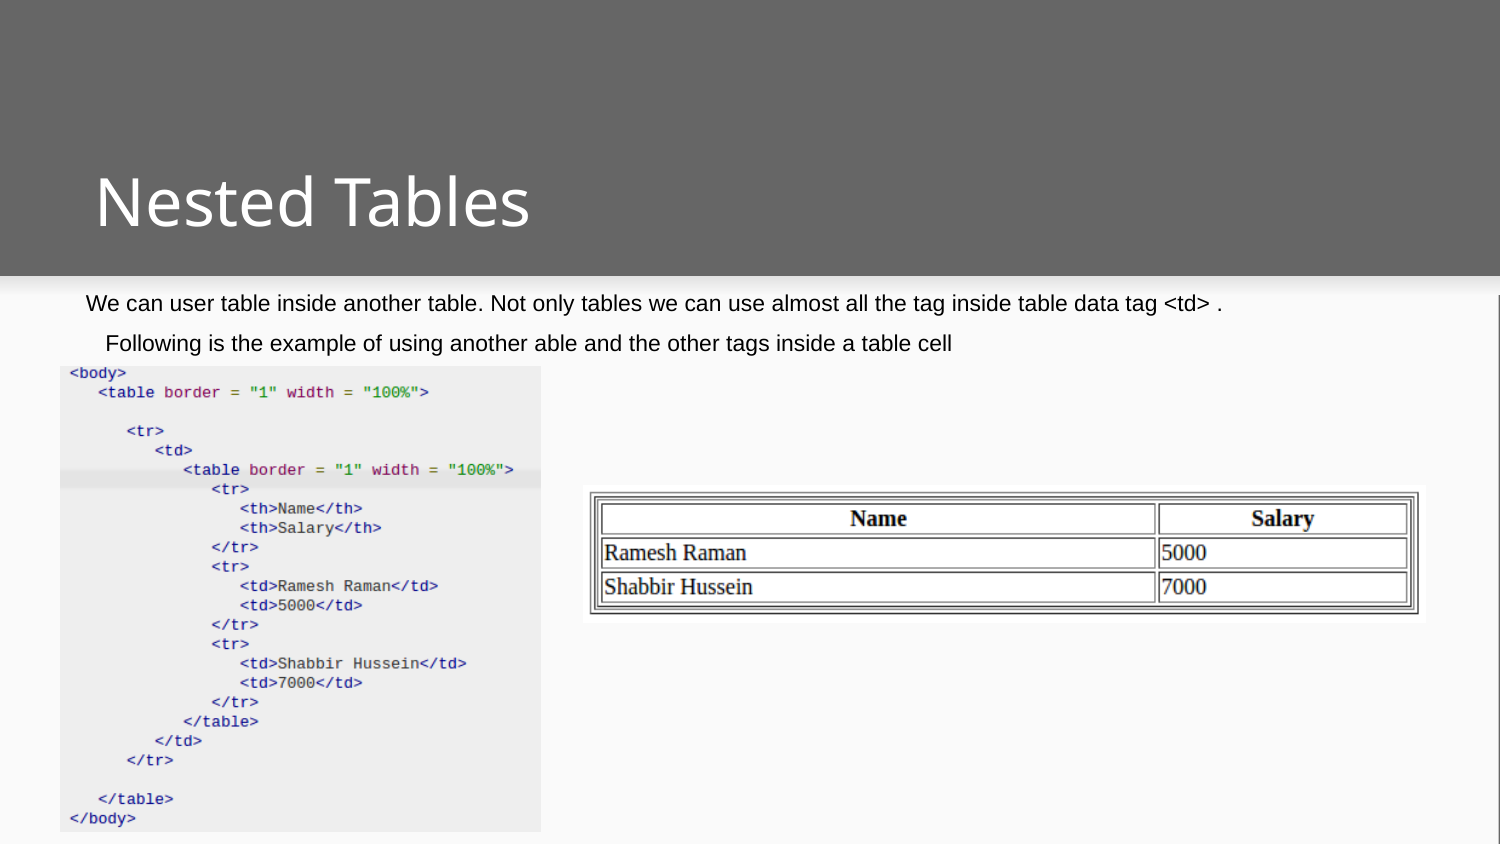

Nested Tables
# We can user table inside another table. Not only tables we can use almost all the tag inside table data tag <td> .
 Following is the example of using another able and the other tags inside a table cell